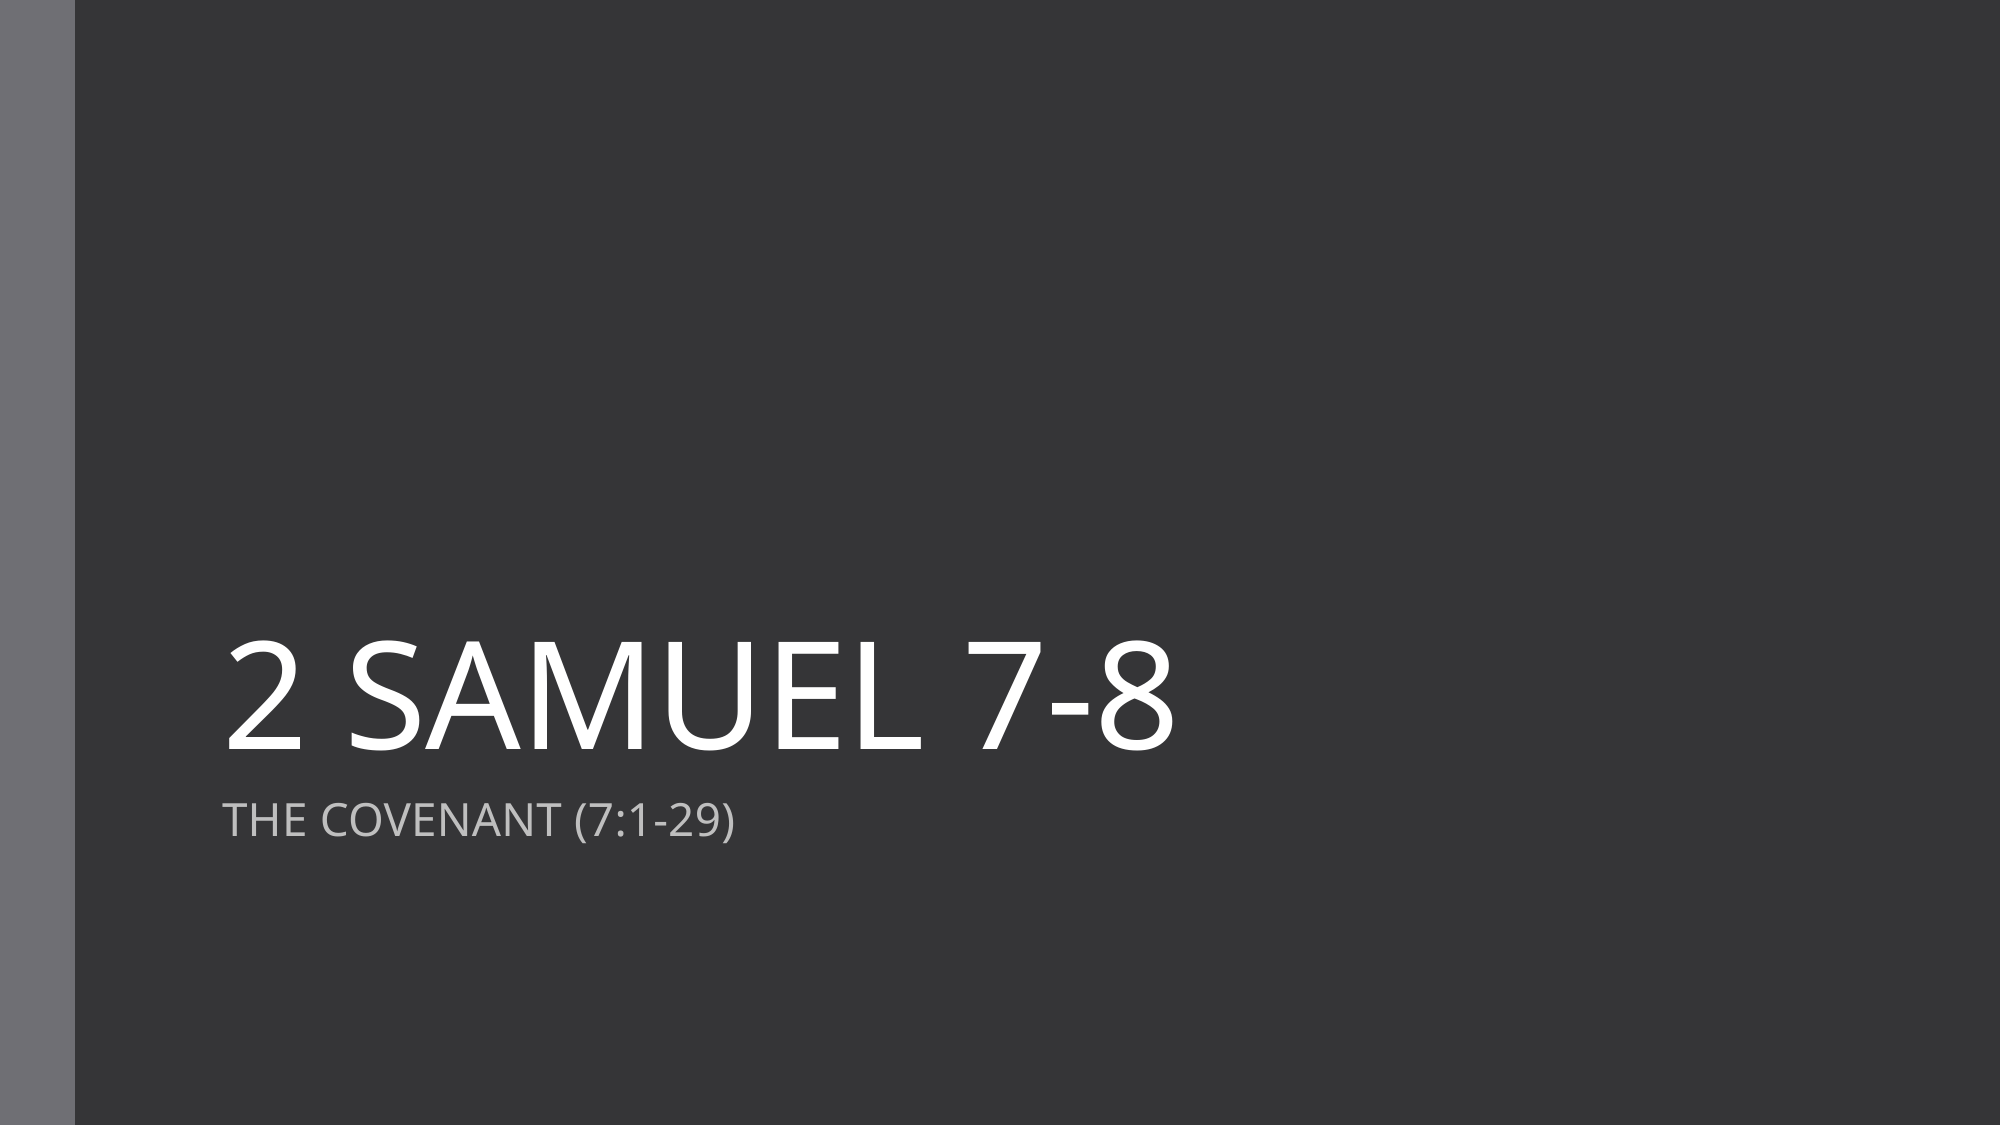

# 2 SAMUEL 7-8
THE COVENANT (7:1-29)